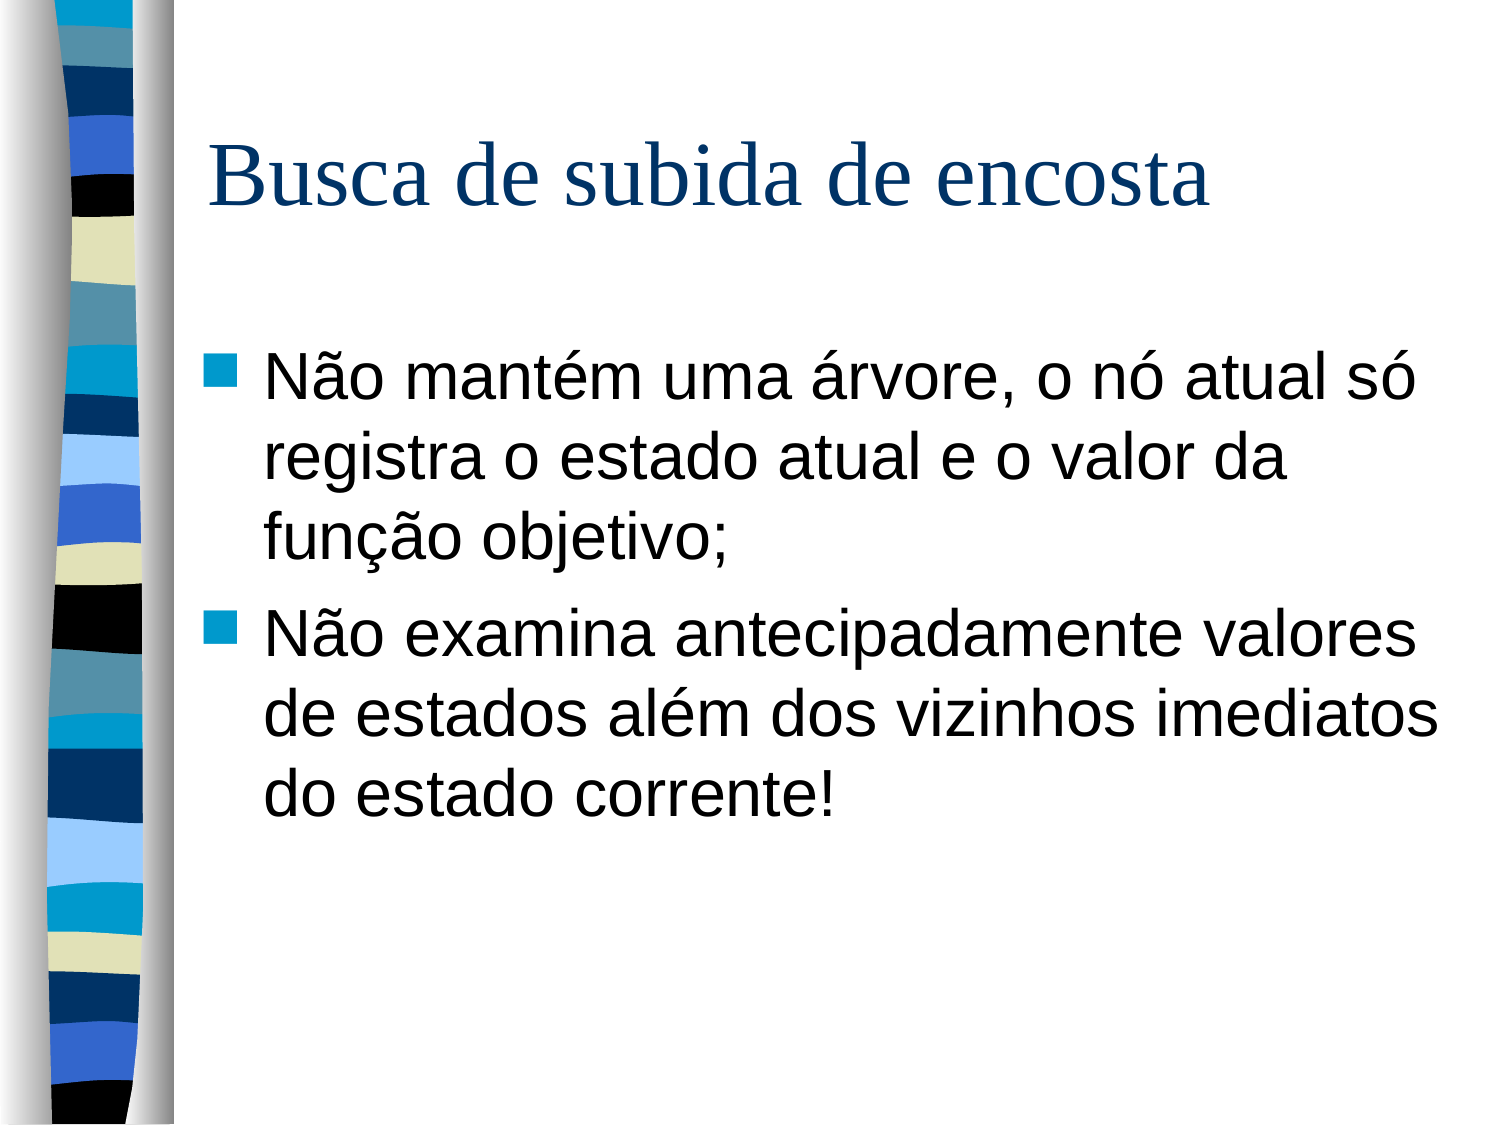

# Busca de subida de encosta
Não mantém uma árvore, o nó atual só registra o estado atual e o valor da função objetivo;
Não examina antecipadamente valores de estados além dos vizinhos imediatos do estado corrente!